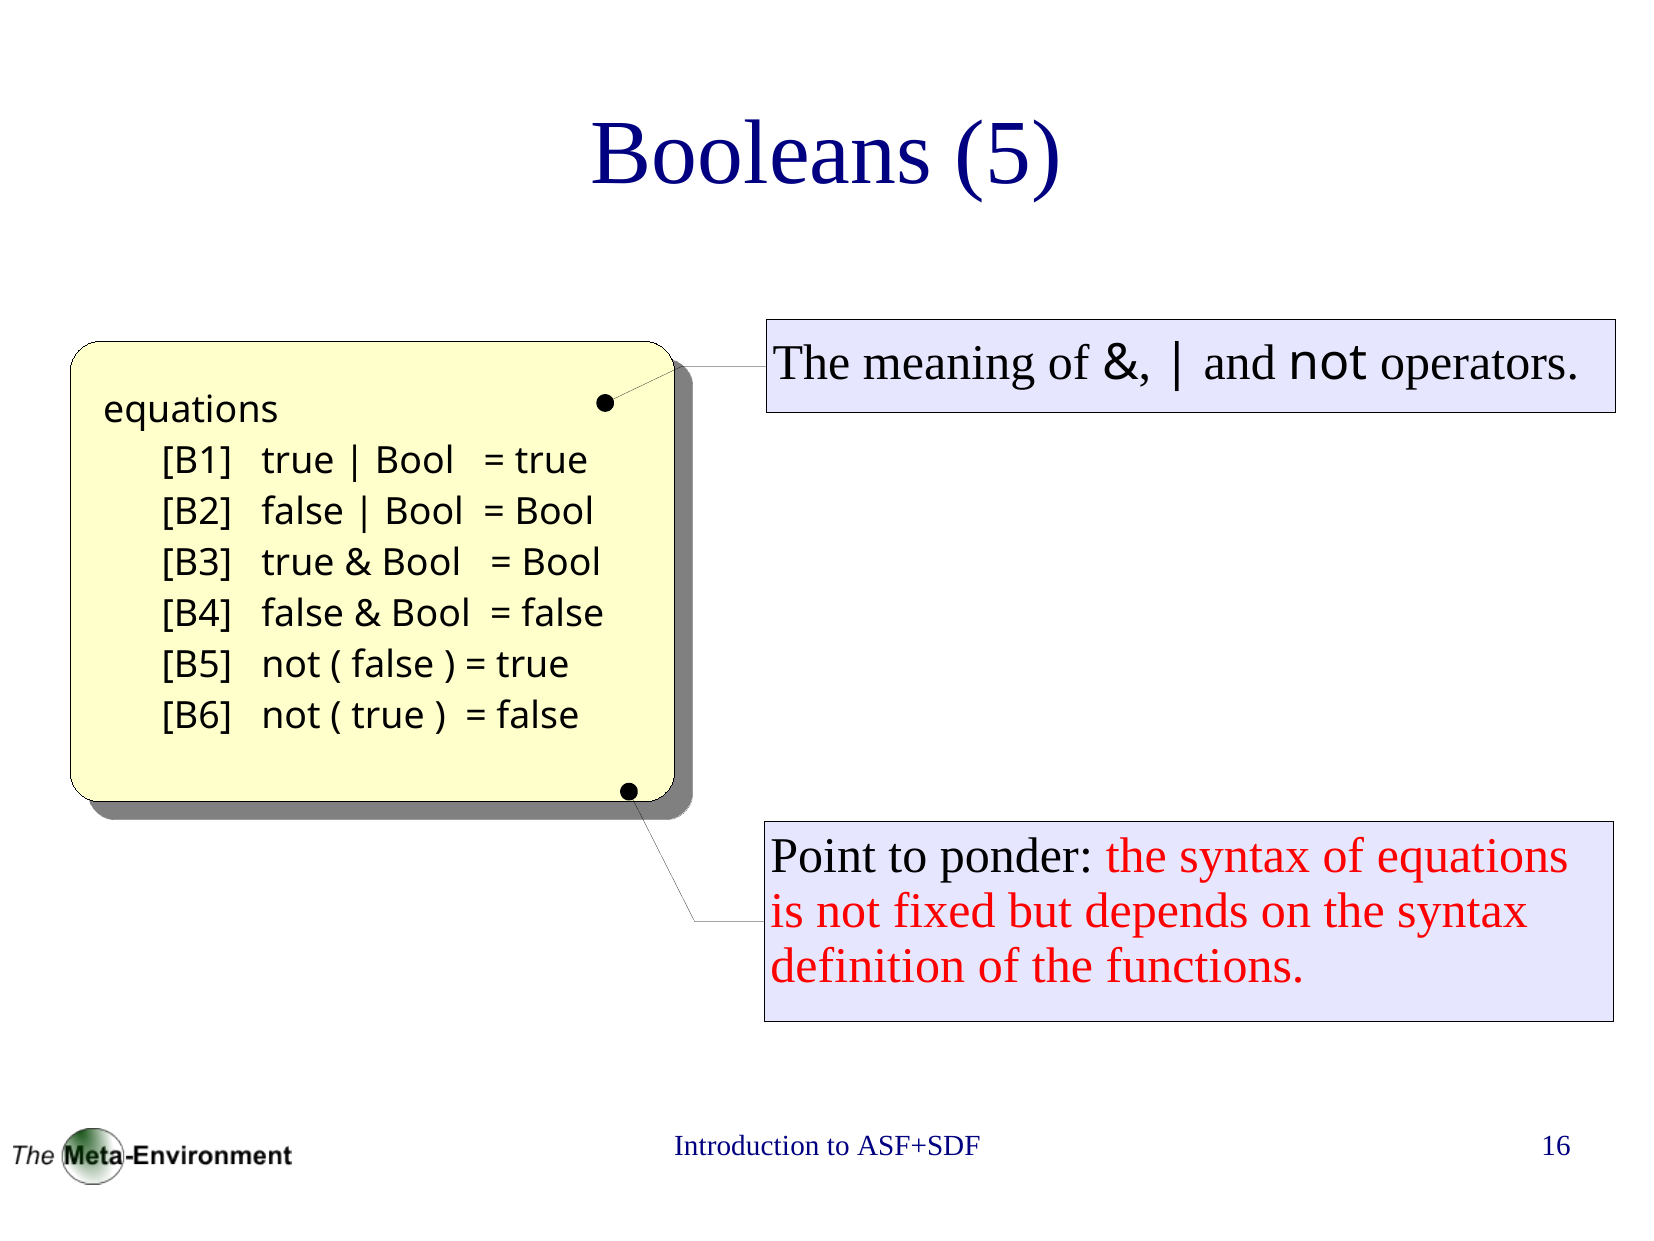

# Booleans (5)
equations
 [B1] true | Bool = true
 [B2] false | Bool = Bool
 [B3] true & Bool = Bool
 [B4] false & Bool = false
 [B5] not ( false ) = true
 [B6] not ( true ) = false
16